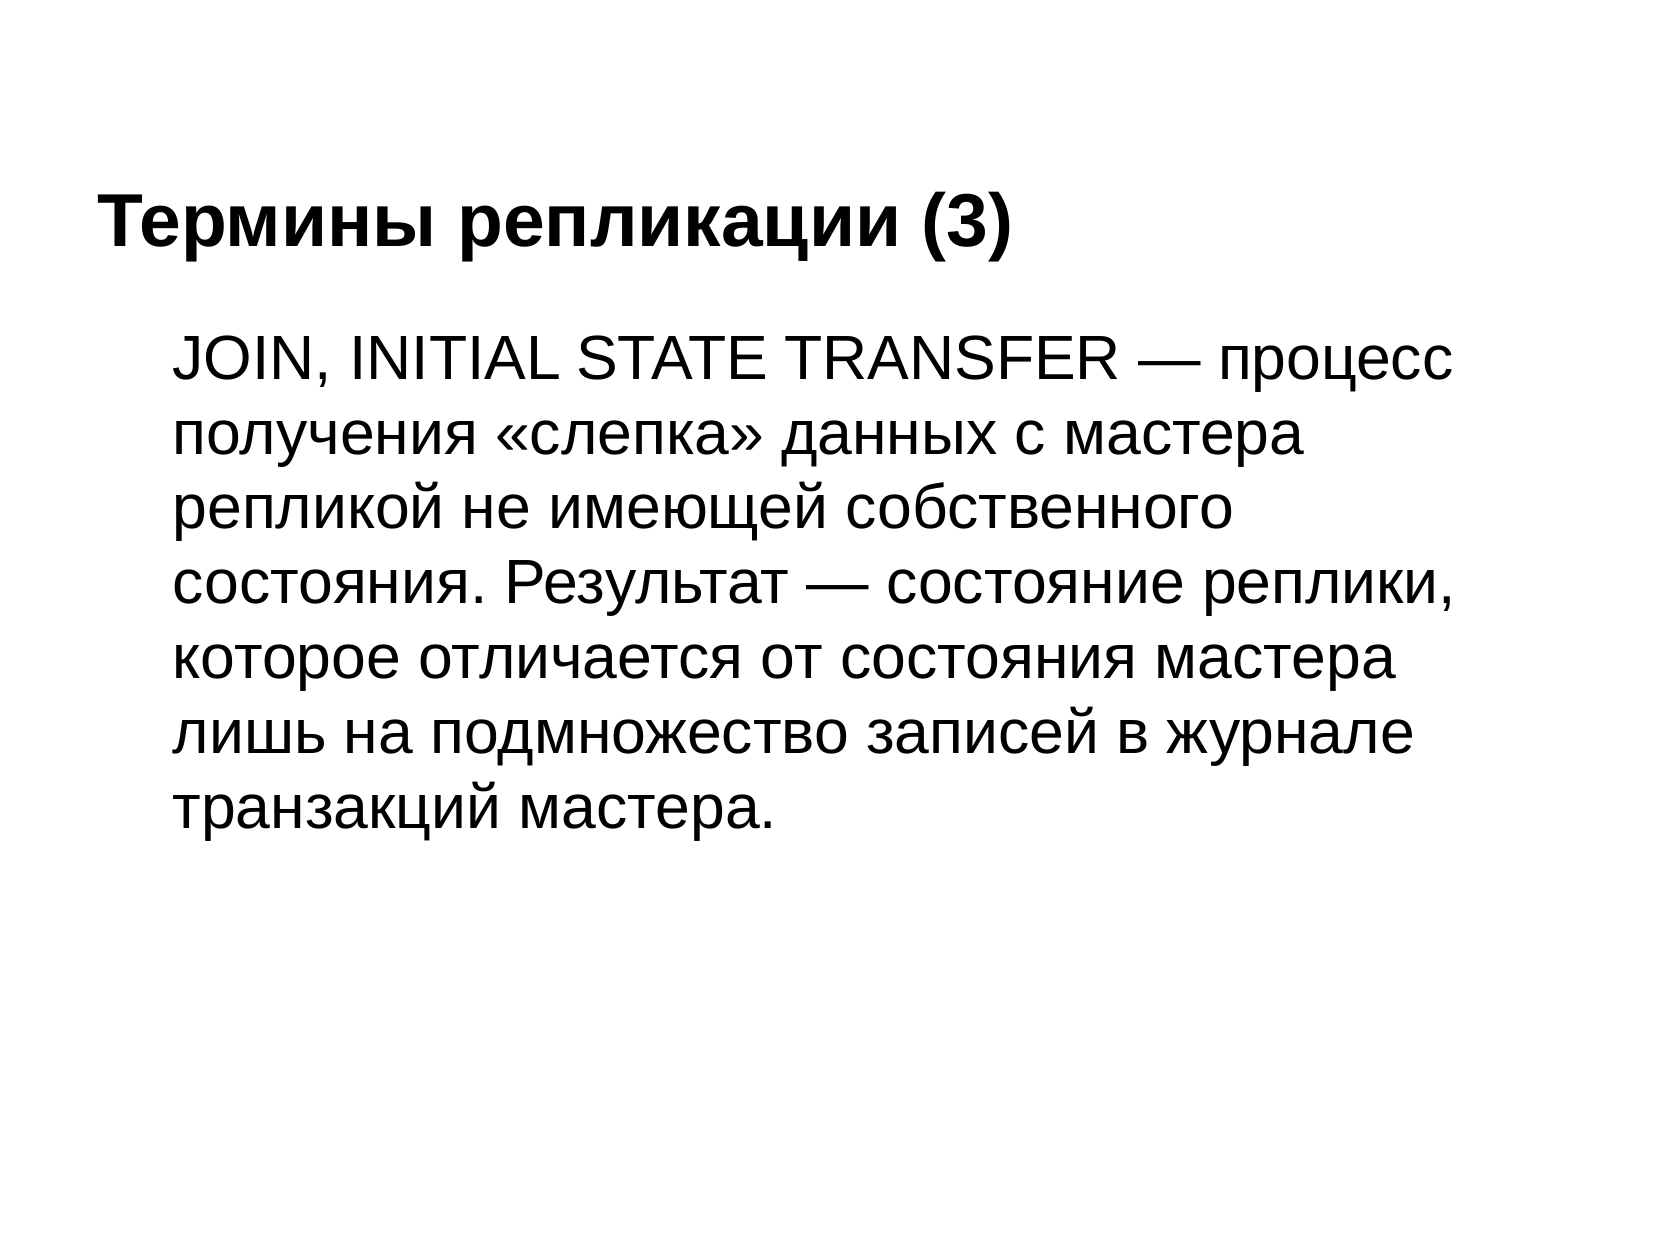

# Термины репликации (3)
JOIN, INITIAL STATE TRANSFER — процесс получения «слепка» данных с мастера репликой не имеющей собственного состояния. Результат — состояние реплики, которое отличается от состояния мастера лишь на подмножество записей в журнале транзакций мастера.